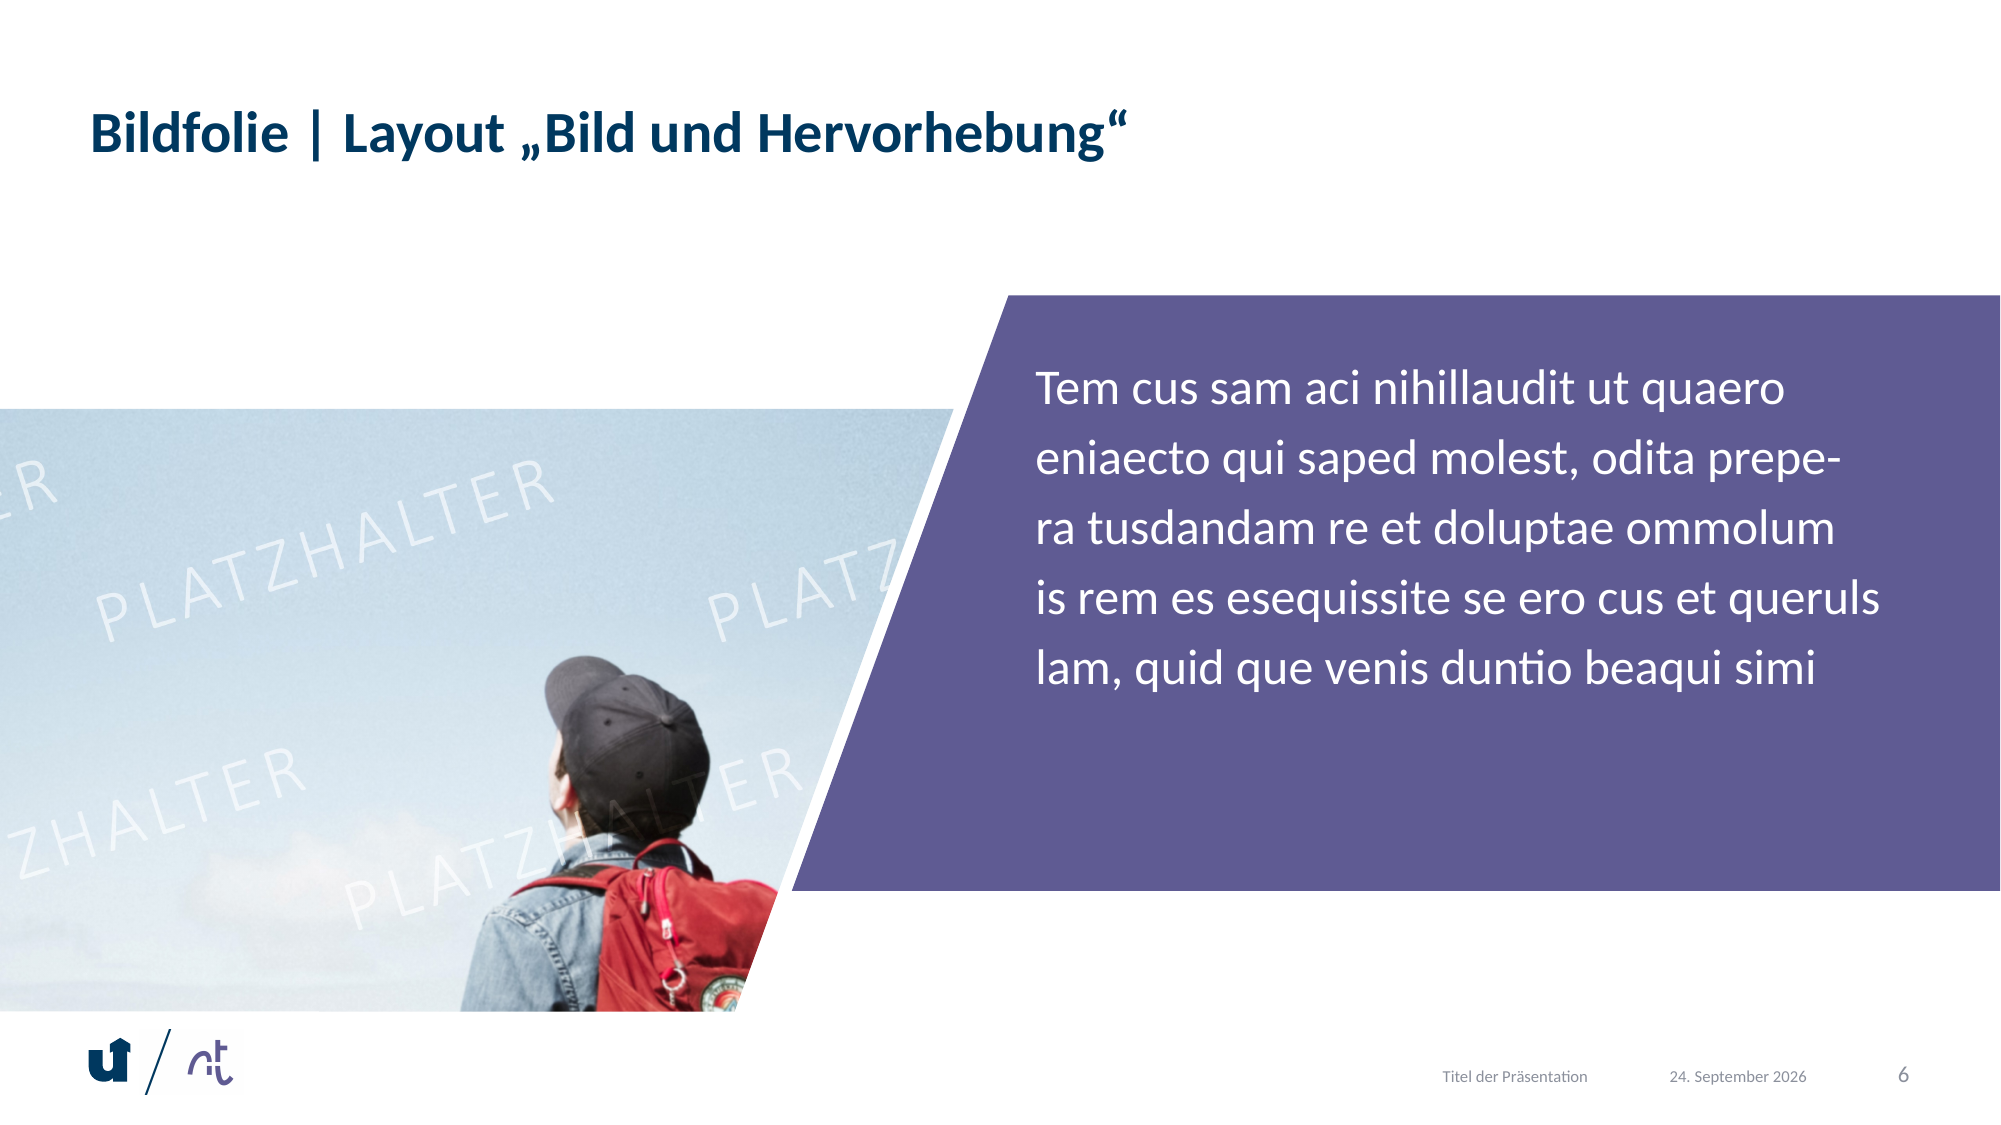

Bildfolie | Layout „Bild und Hervorhebung“
# Tem cus sam aci nihillaudit ut quaero eniaecto qui saped molest, odita prepe- ra tusdandam re et doluptae ommolum is rem es esequissite se ero cus et queruls lam, quid que venis duntio beaqui simi
Titel der Präsentation
6